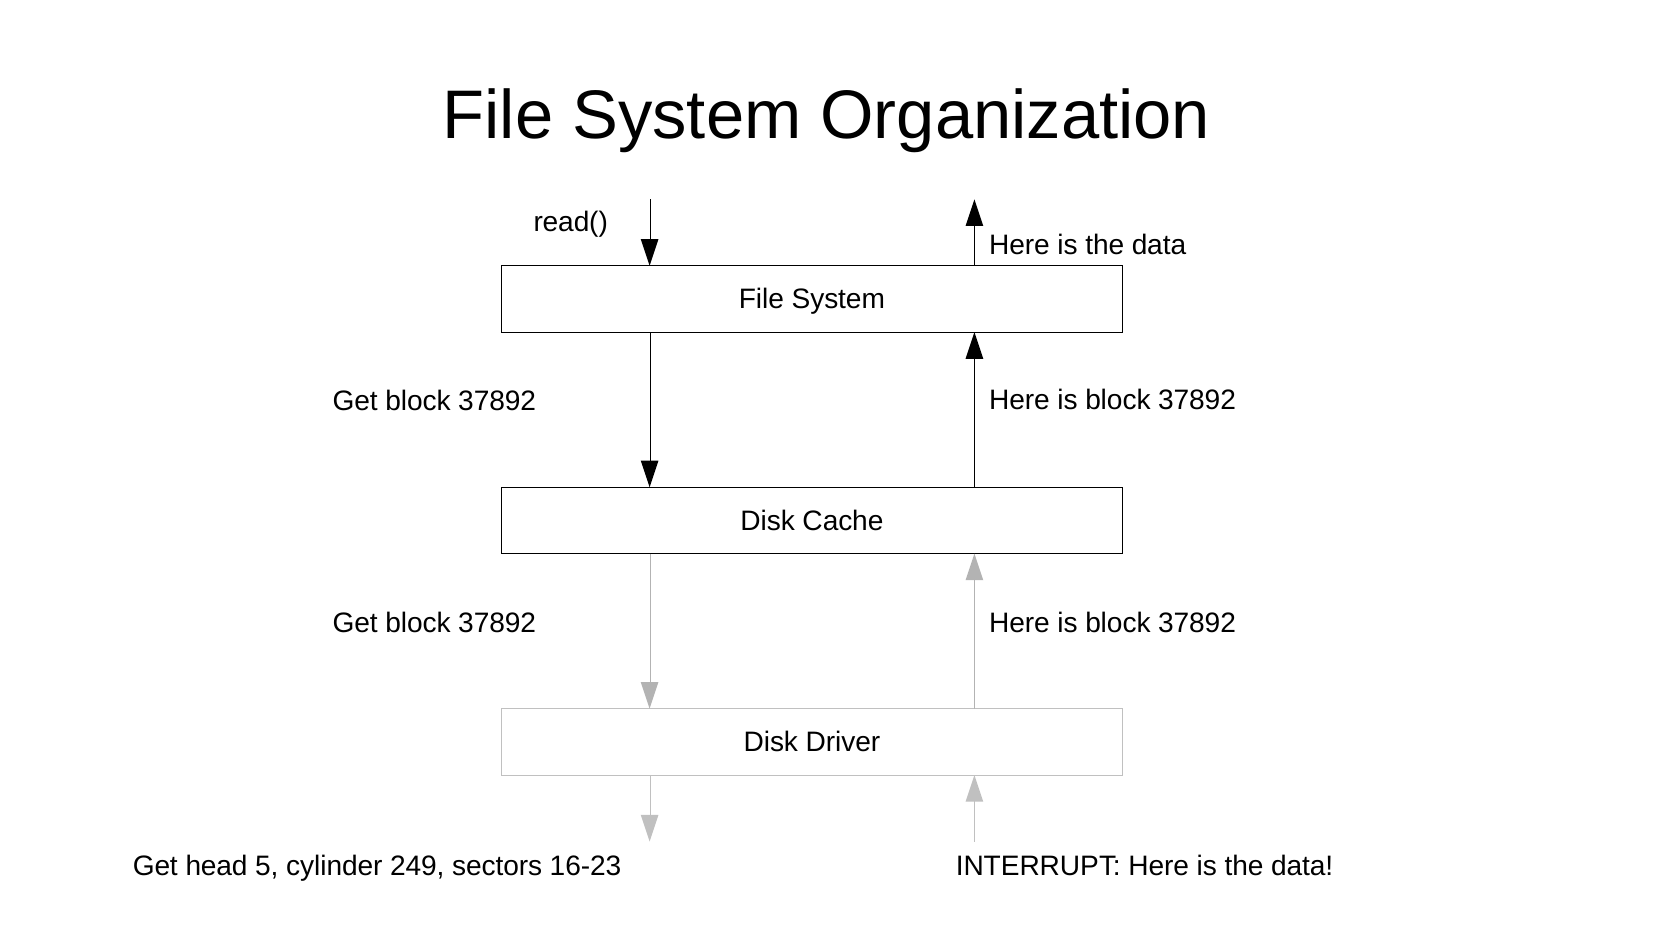

# File System Organization
read()
Here is the data
File System
Here is block 37892
Get block 37892
Disk Cache
Get block 37892
Here is block 37892
Disk Driver
Get head 5, cylinder 249, sectors 16-23
INTERRUPT: Here is the data!